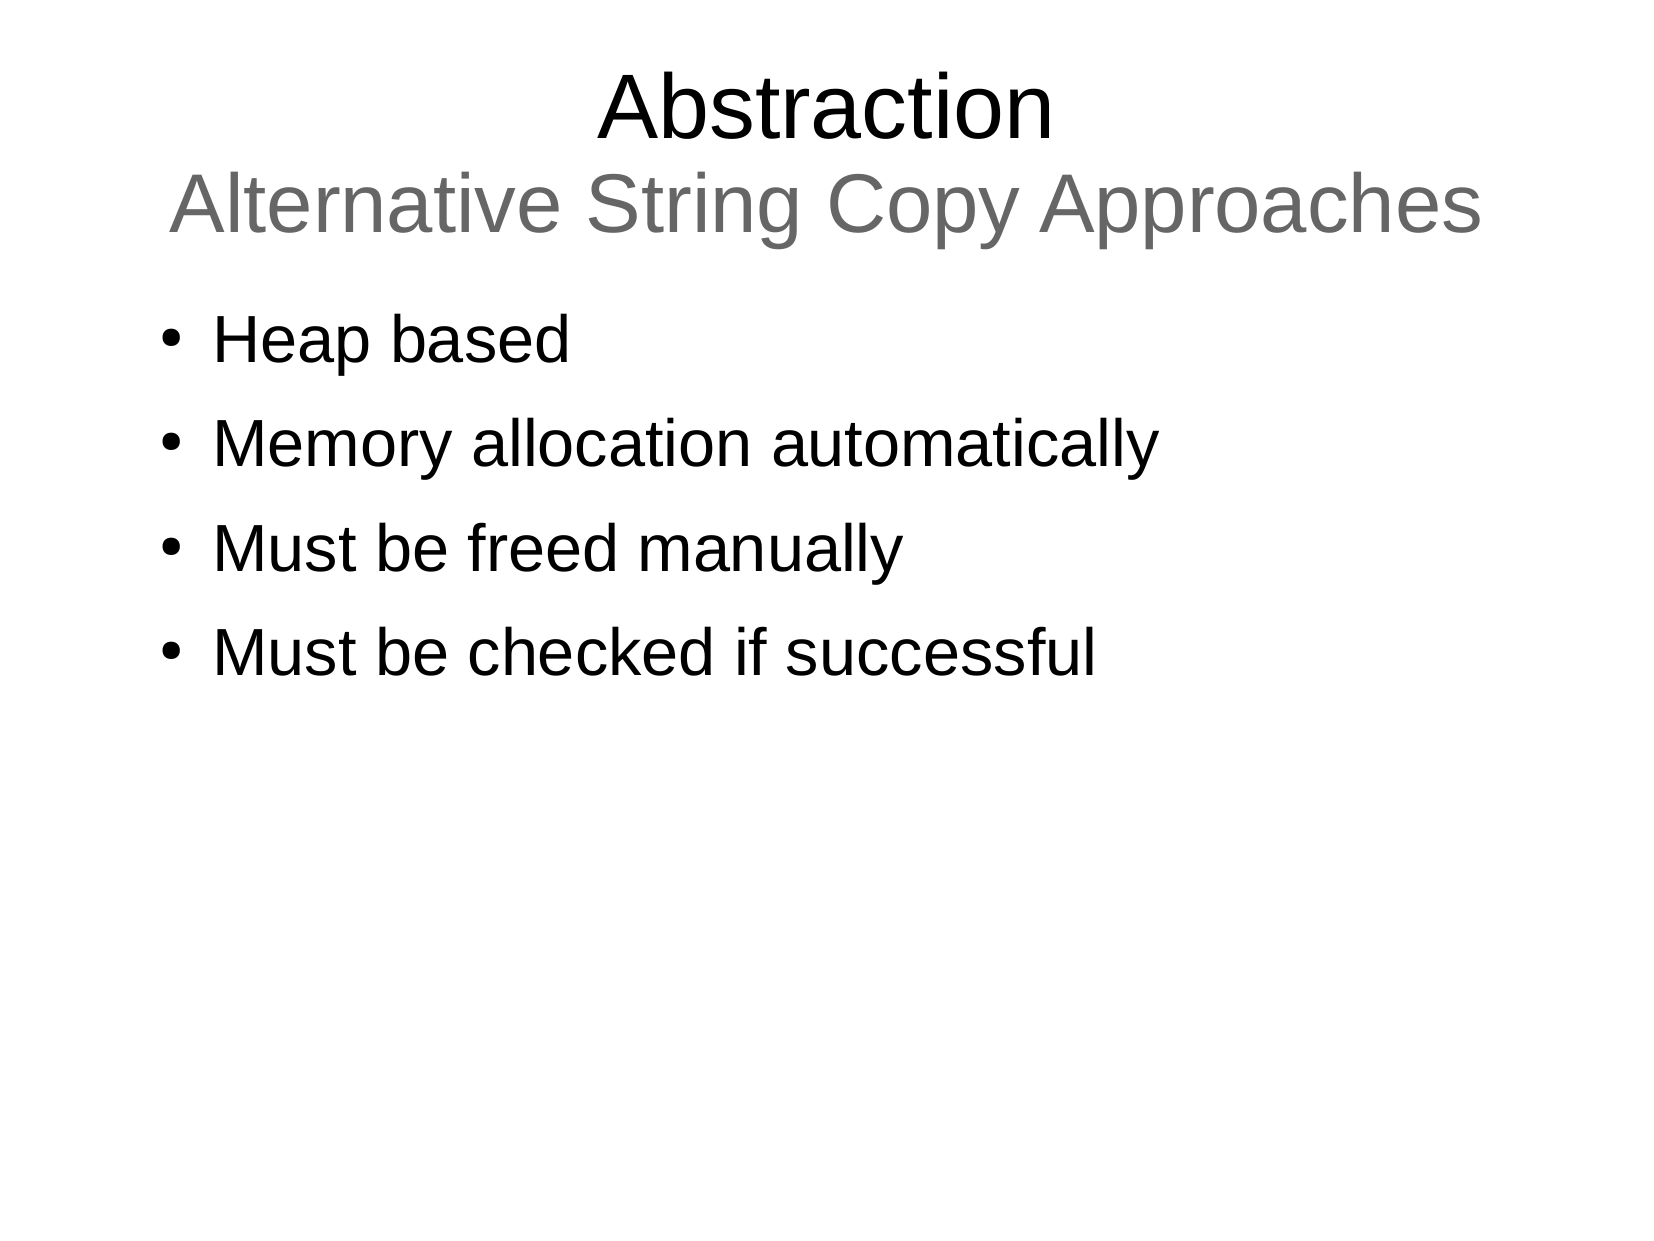

# Abstraction Alternative String Copy Approaches
Heap based
Memory allocation automatically
Must be freed manually
Must be checked if successful